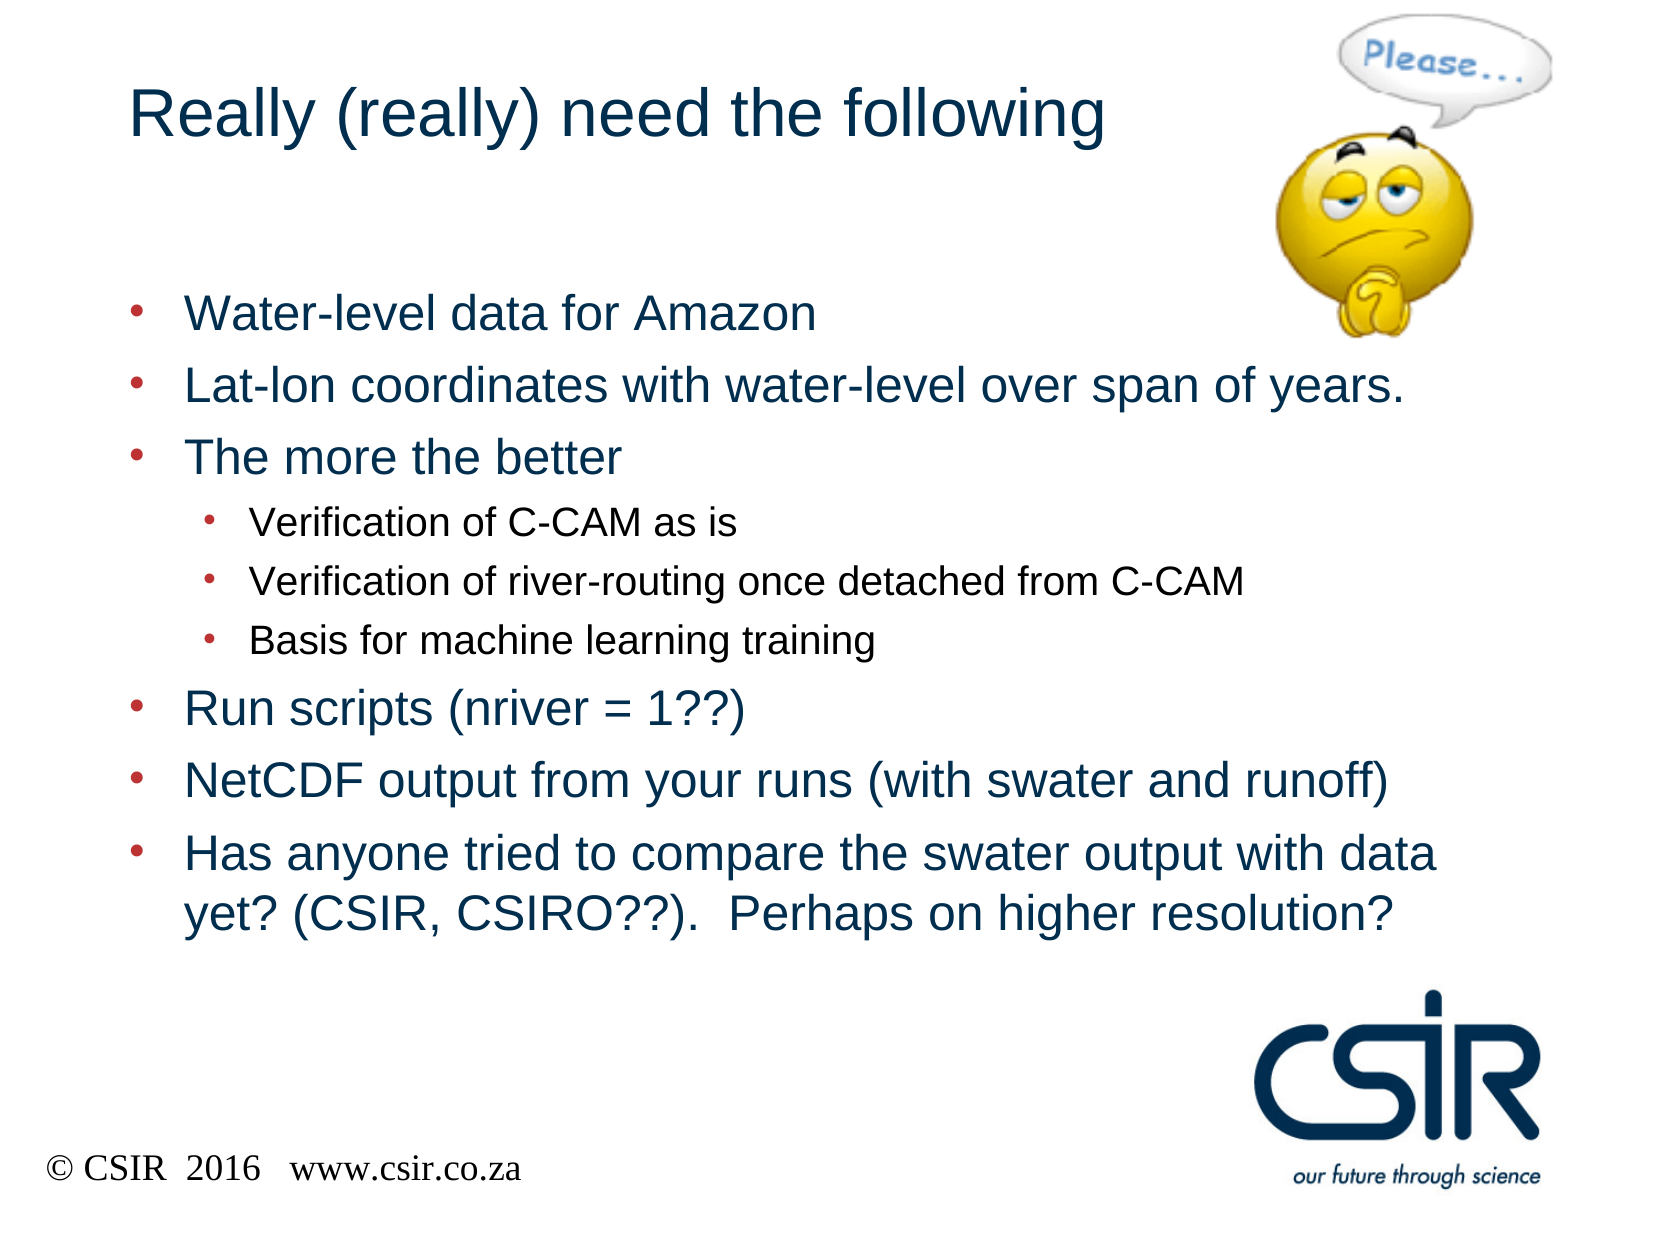

# Really (really) need the following
Water-level data for Amazon
Lat-lon coordinates with water-level over span of years.
The more the better
Verification of C-CAM as is
Verification of river-routing once detached from C-CAM
Basis for machine learning training
Run scripts (nriver = 1??)
NetCDF output from your runs (with swater and runoff)
Has anyone tried to compare the swater output with data yet? (CSIR, CSIRO??). Perhaps on higher resolution?